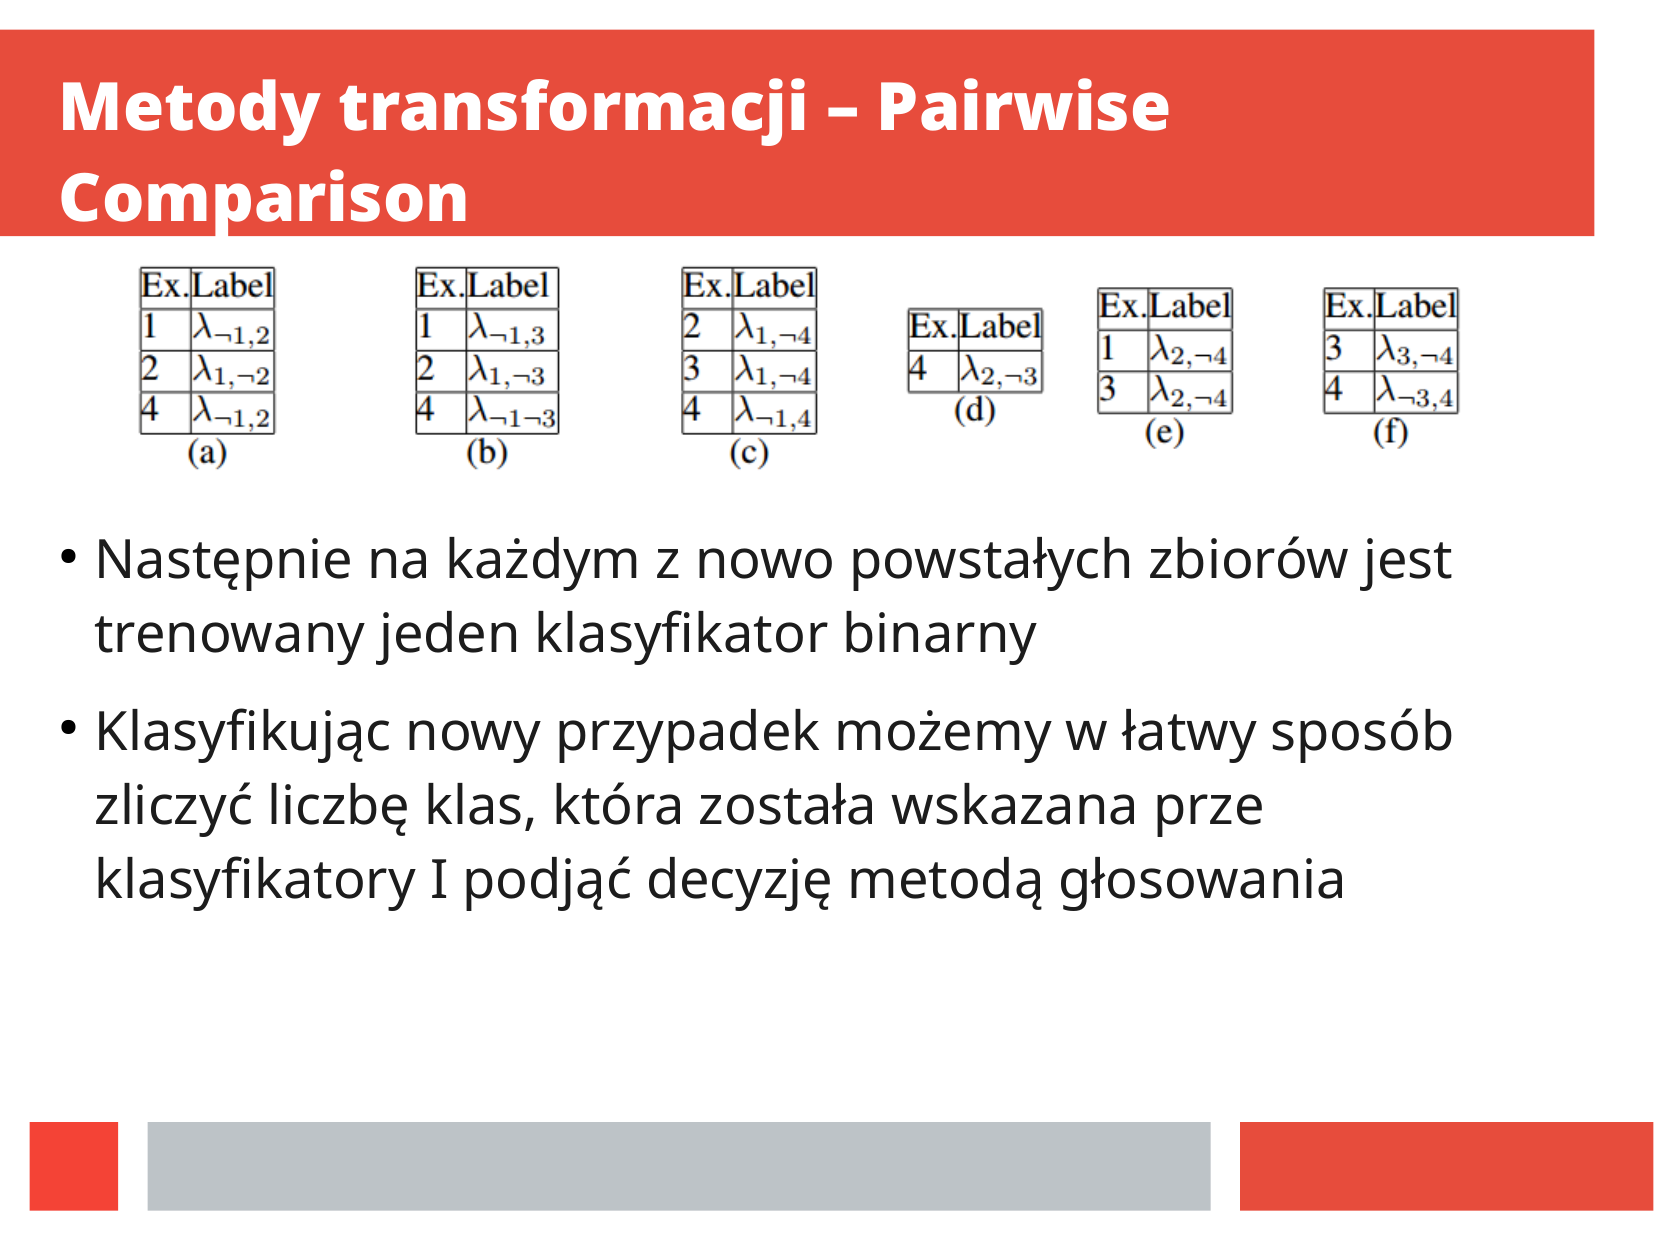

# Metody transformacji – Pairwise Comparison
Następnie na każdym z nowo powstałych zbiorów jest trenowany jeden klasyfikator binarny
Klasyfikując nowy przypadek możemy w łatwy sposób zliczyć liczbę klas, która została wskazana prze klasyfikatory I podjąć decyzję metodą głosowania